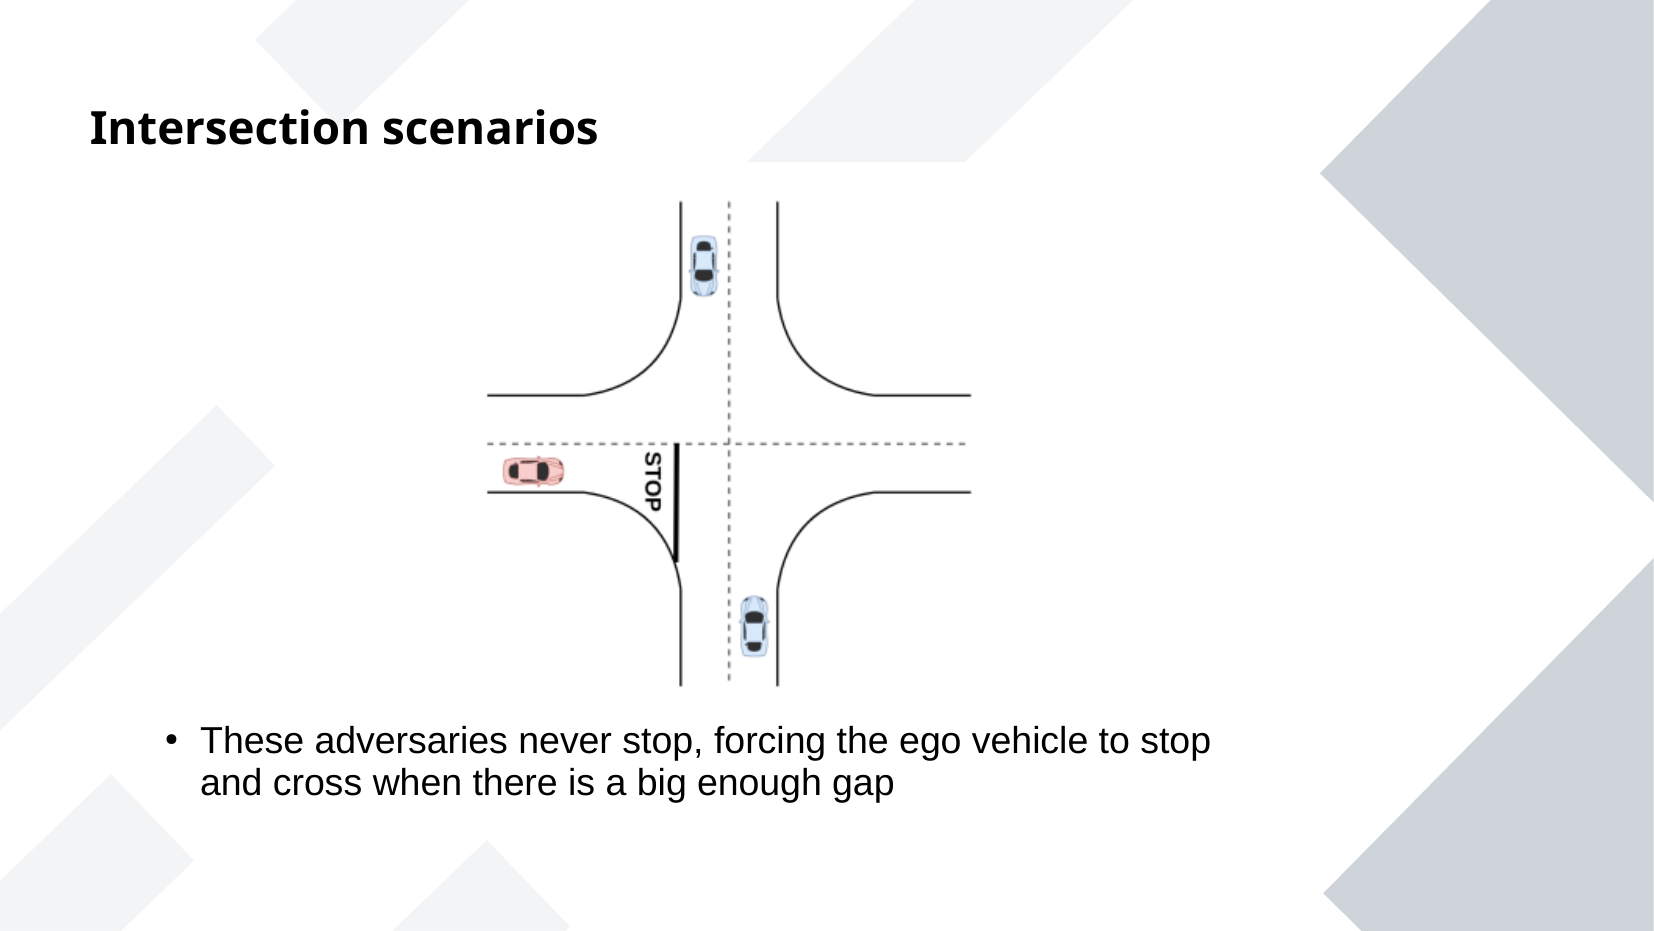

Intersection scenarios
These adversaries never stop, forcing the ego vehicle to stop and cross when there is a big enough gap